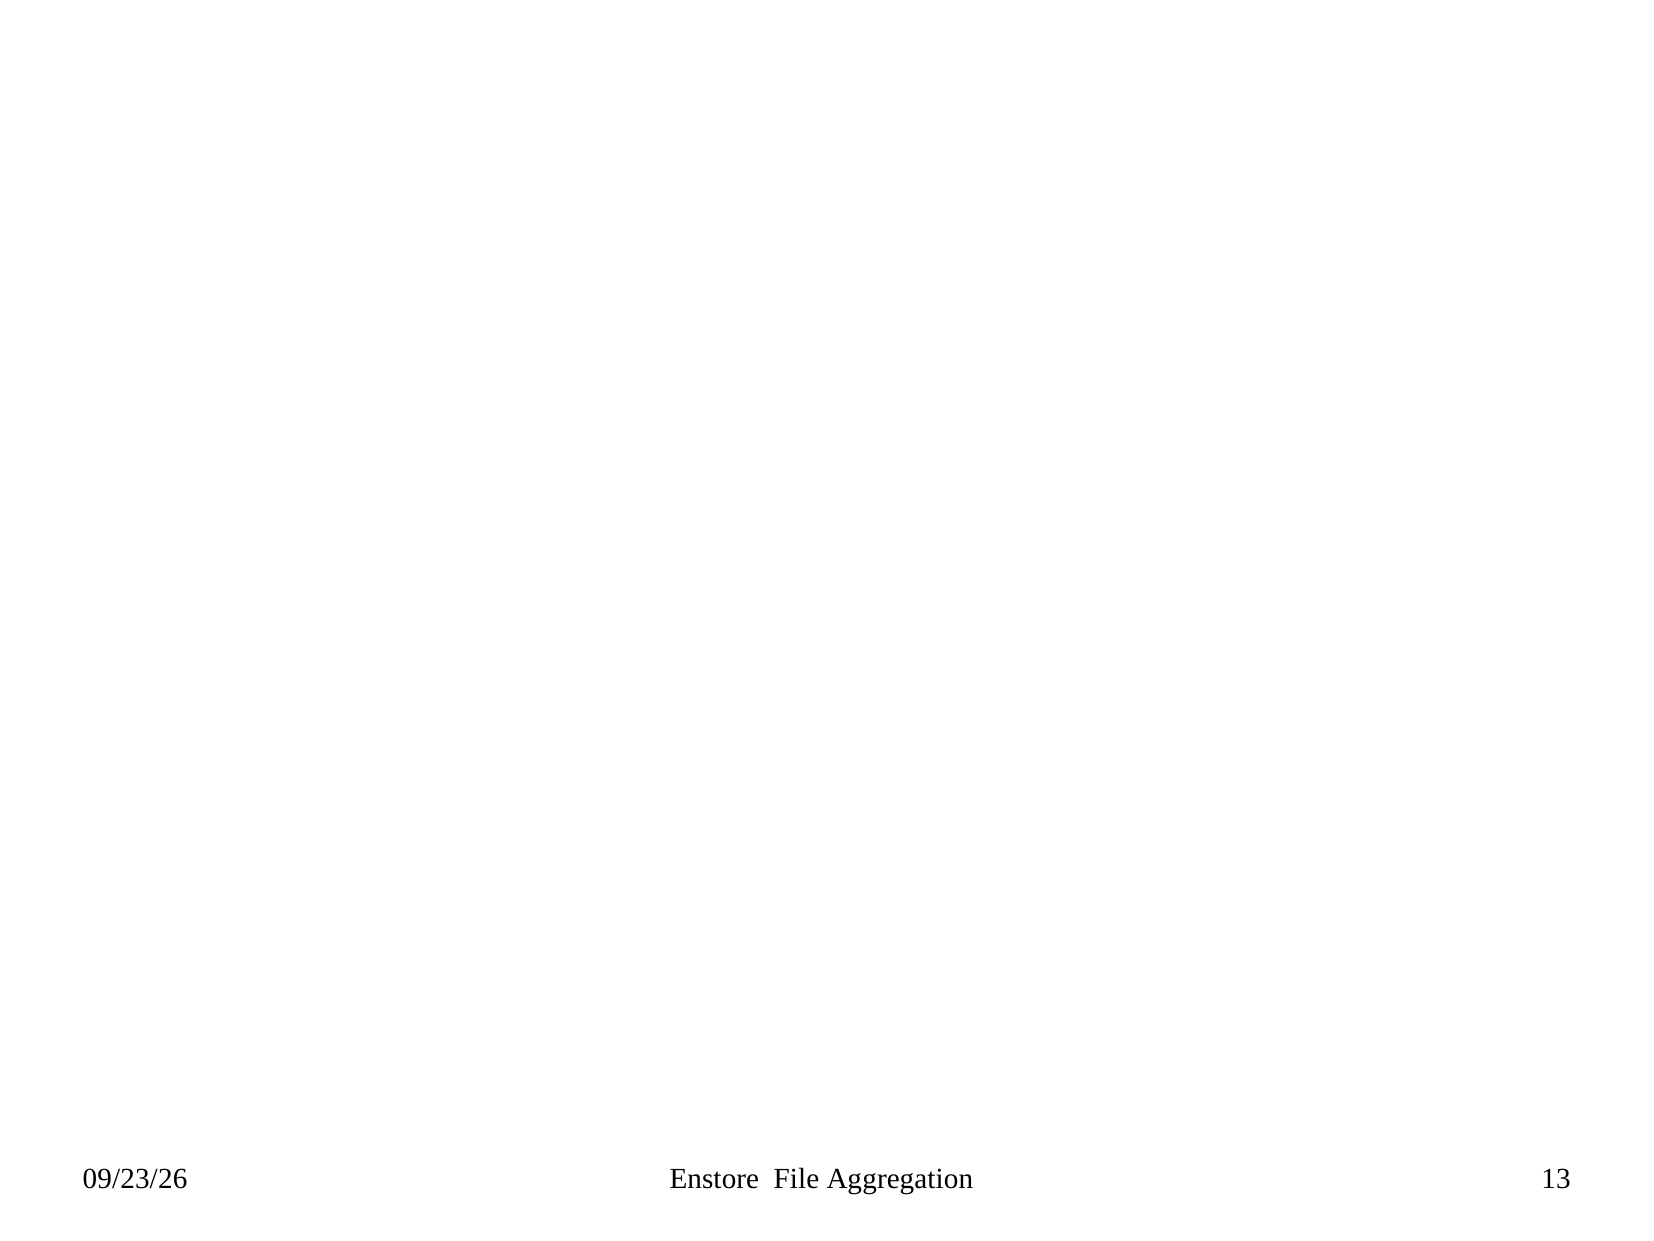

# New configuration entries
AMQP broker (not enstore server):
configdict['amqp_broker'] = {
 'host':enstore_qpid_broker_host,
 'port':5672,
 }
Enstore File Aggregation
13